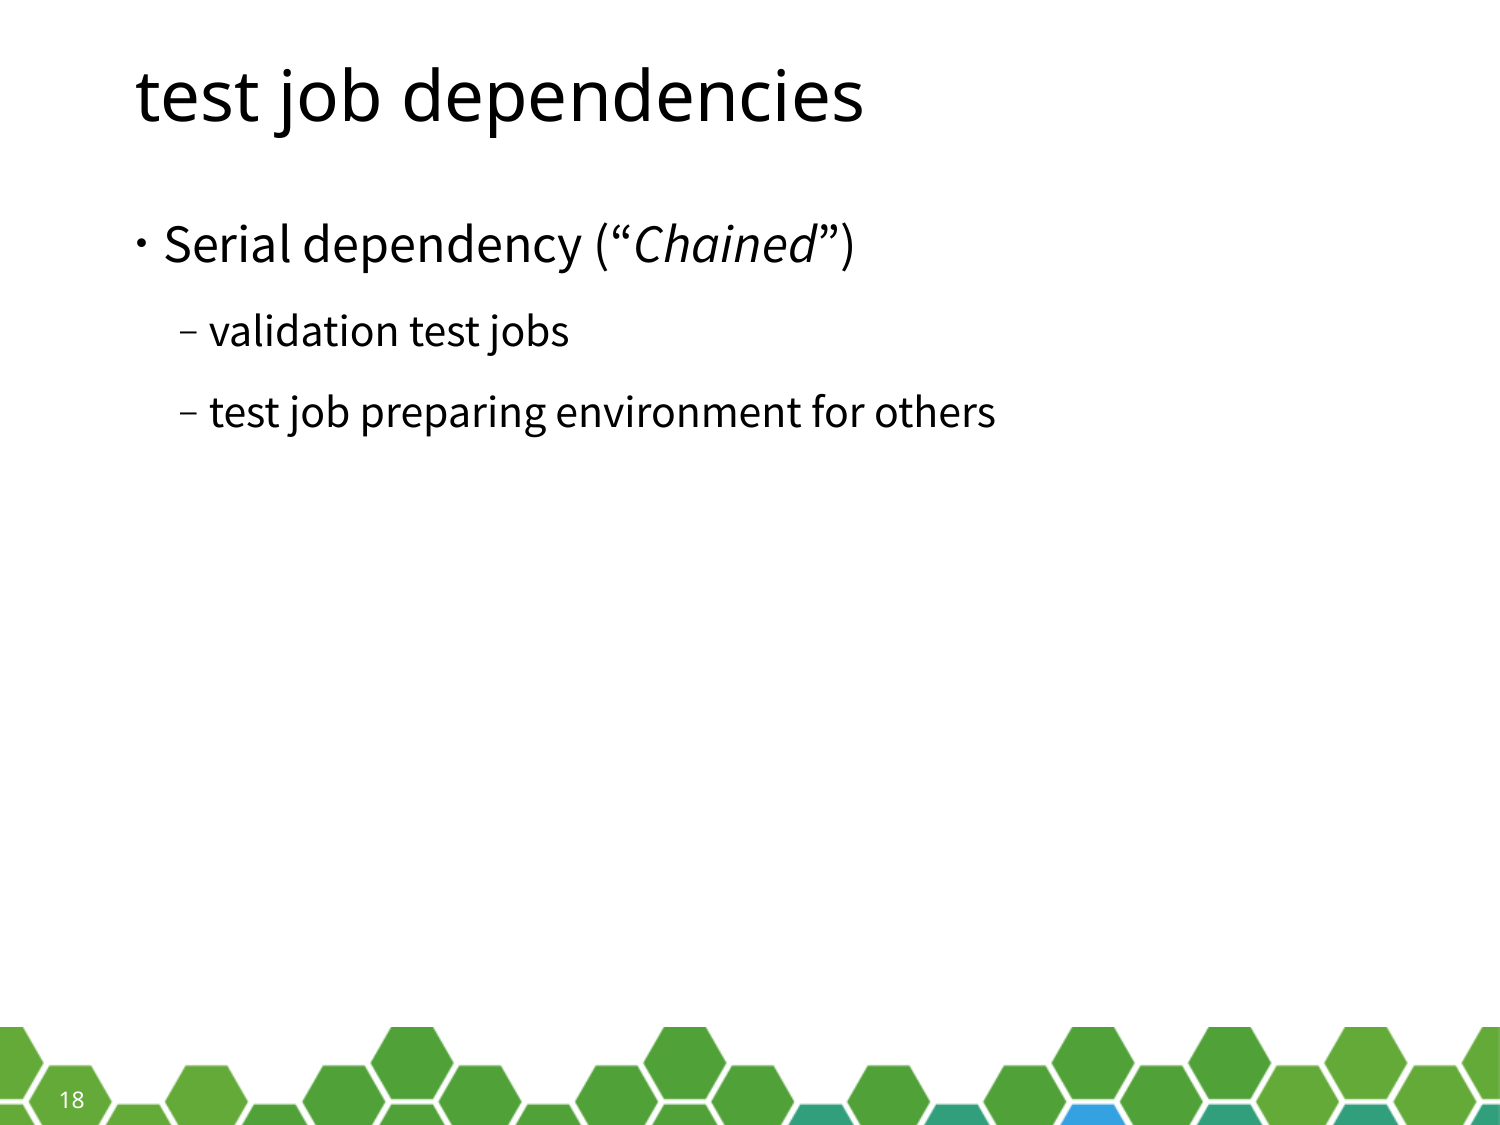

# test job dependencies
Serial dependency (“Chained”)
validation test jobs
test job preparing environment for others